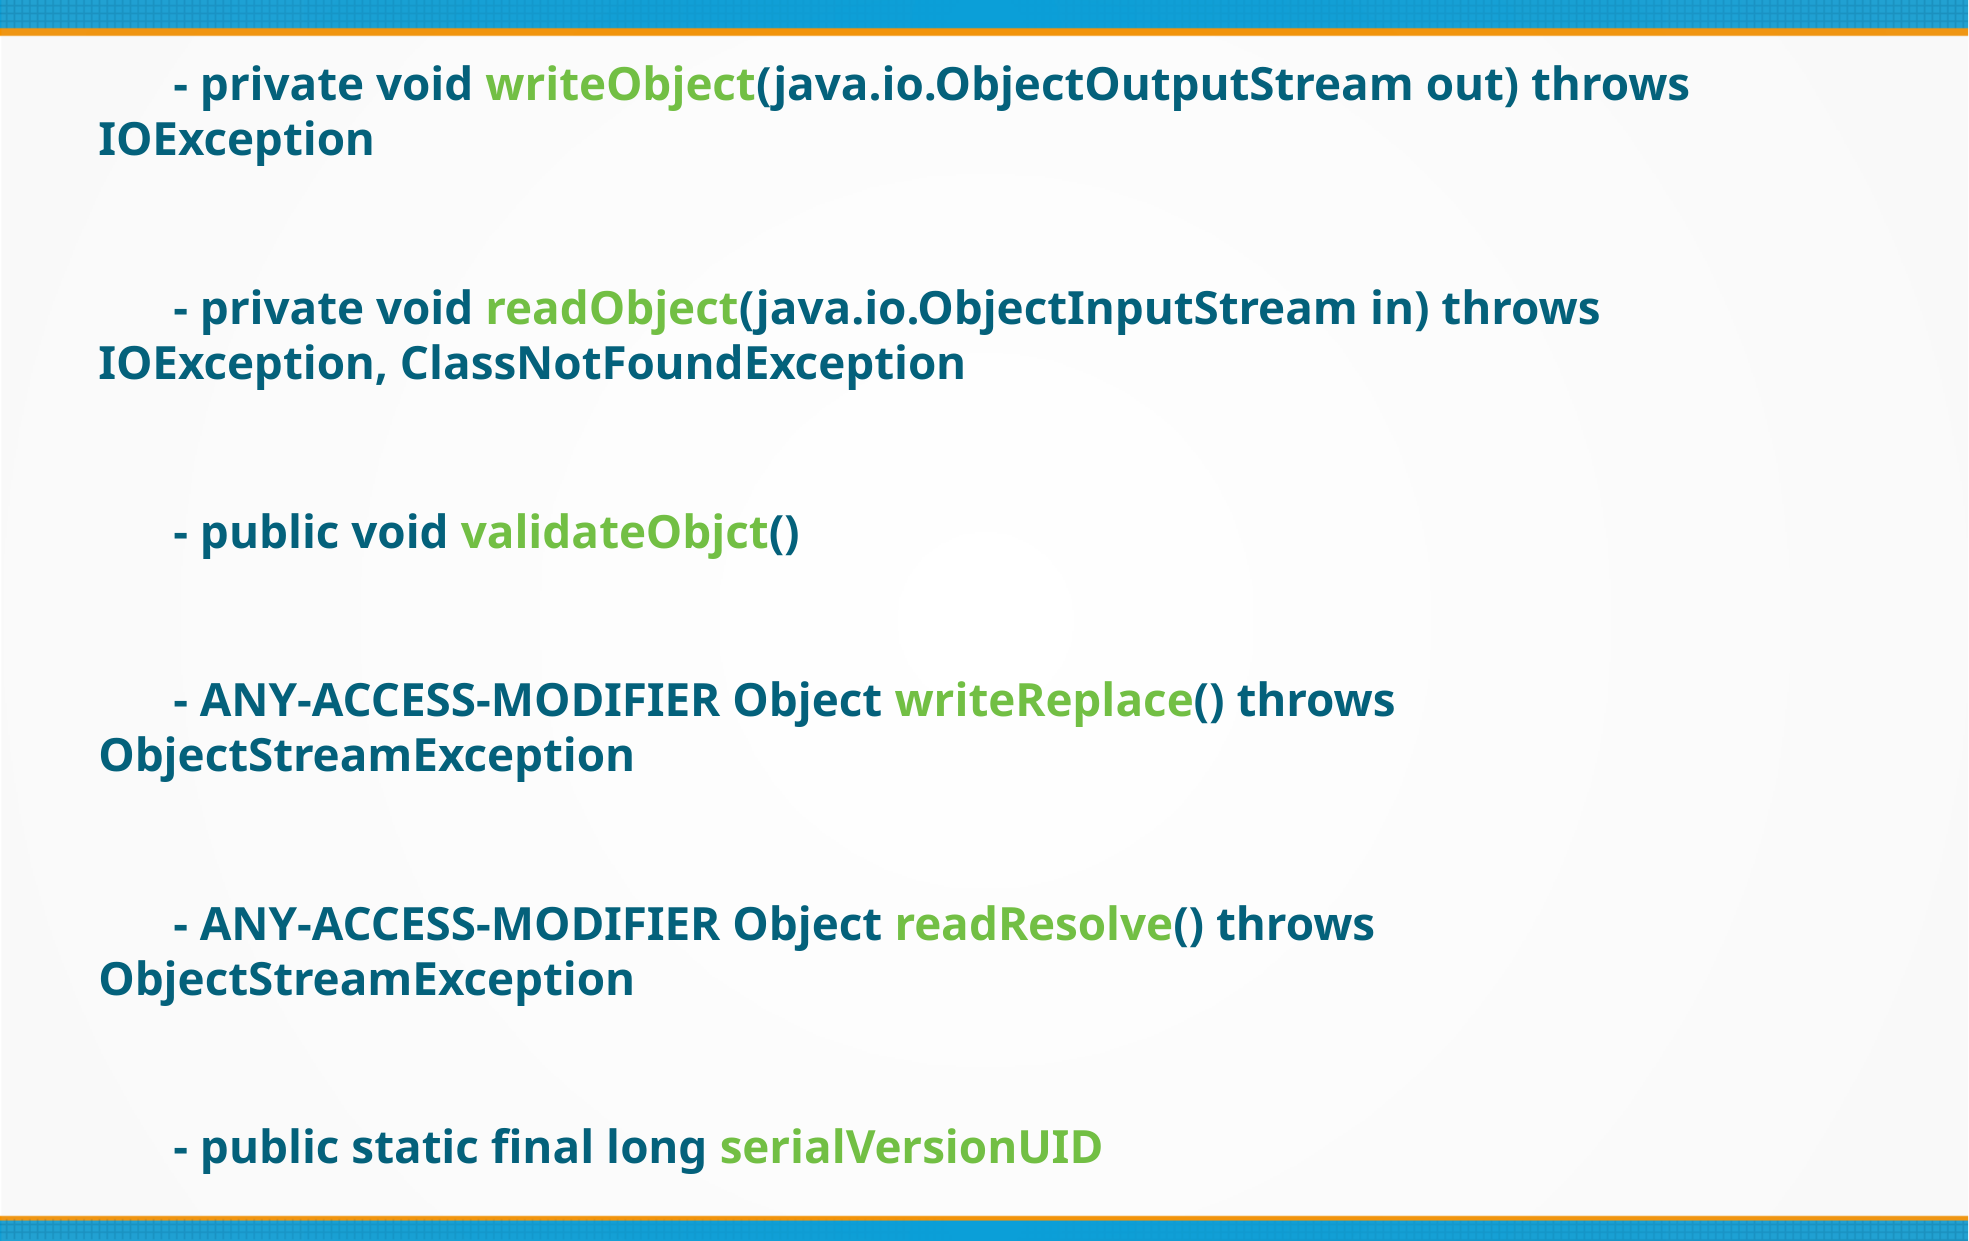

# Магия Serilizable:
	- private void writeObject(java.io.ObjectOutputStream out) throws IOException
	- private void readObject(java.io.ObjectInputStream in) throws IOException, ClassNotFoundException
 	- public void validateObjct()
	- ANY-ACCESS-MODIFIER Object writeReplace() throws ObjectStreamException
	- ANY-ACCESS-MODIFIER Object readResolve() throws ObjectStreamException
	- public static final long serialVersionUID